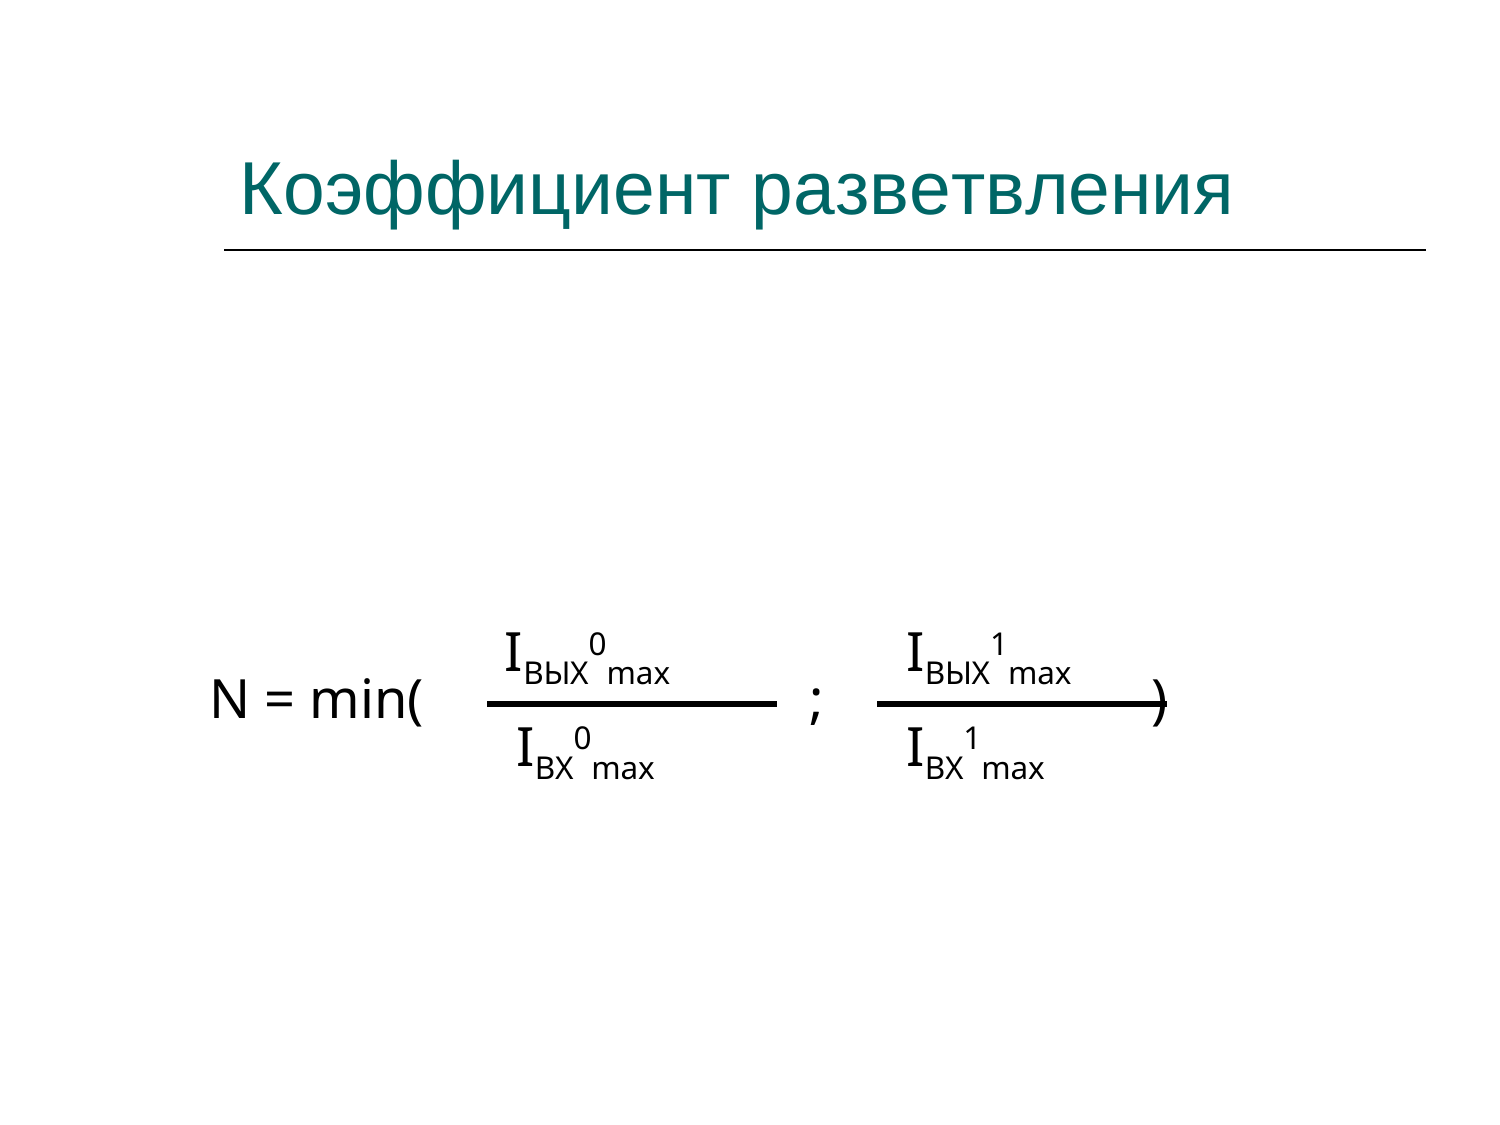

# Коэффициент разветвления
IВЫХ0max
IВЫХ1max
N = min(			;		 )
IВХ0max
IВХ1max